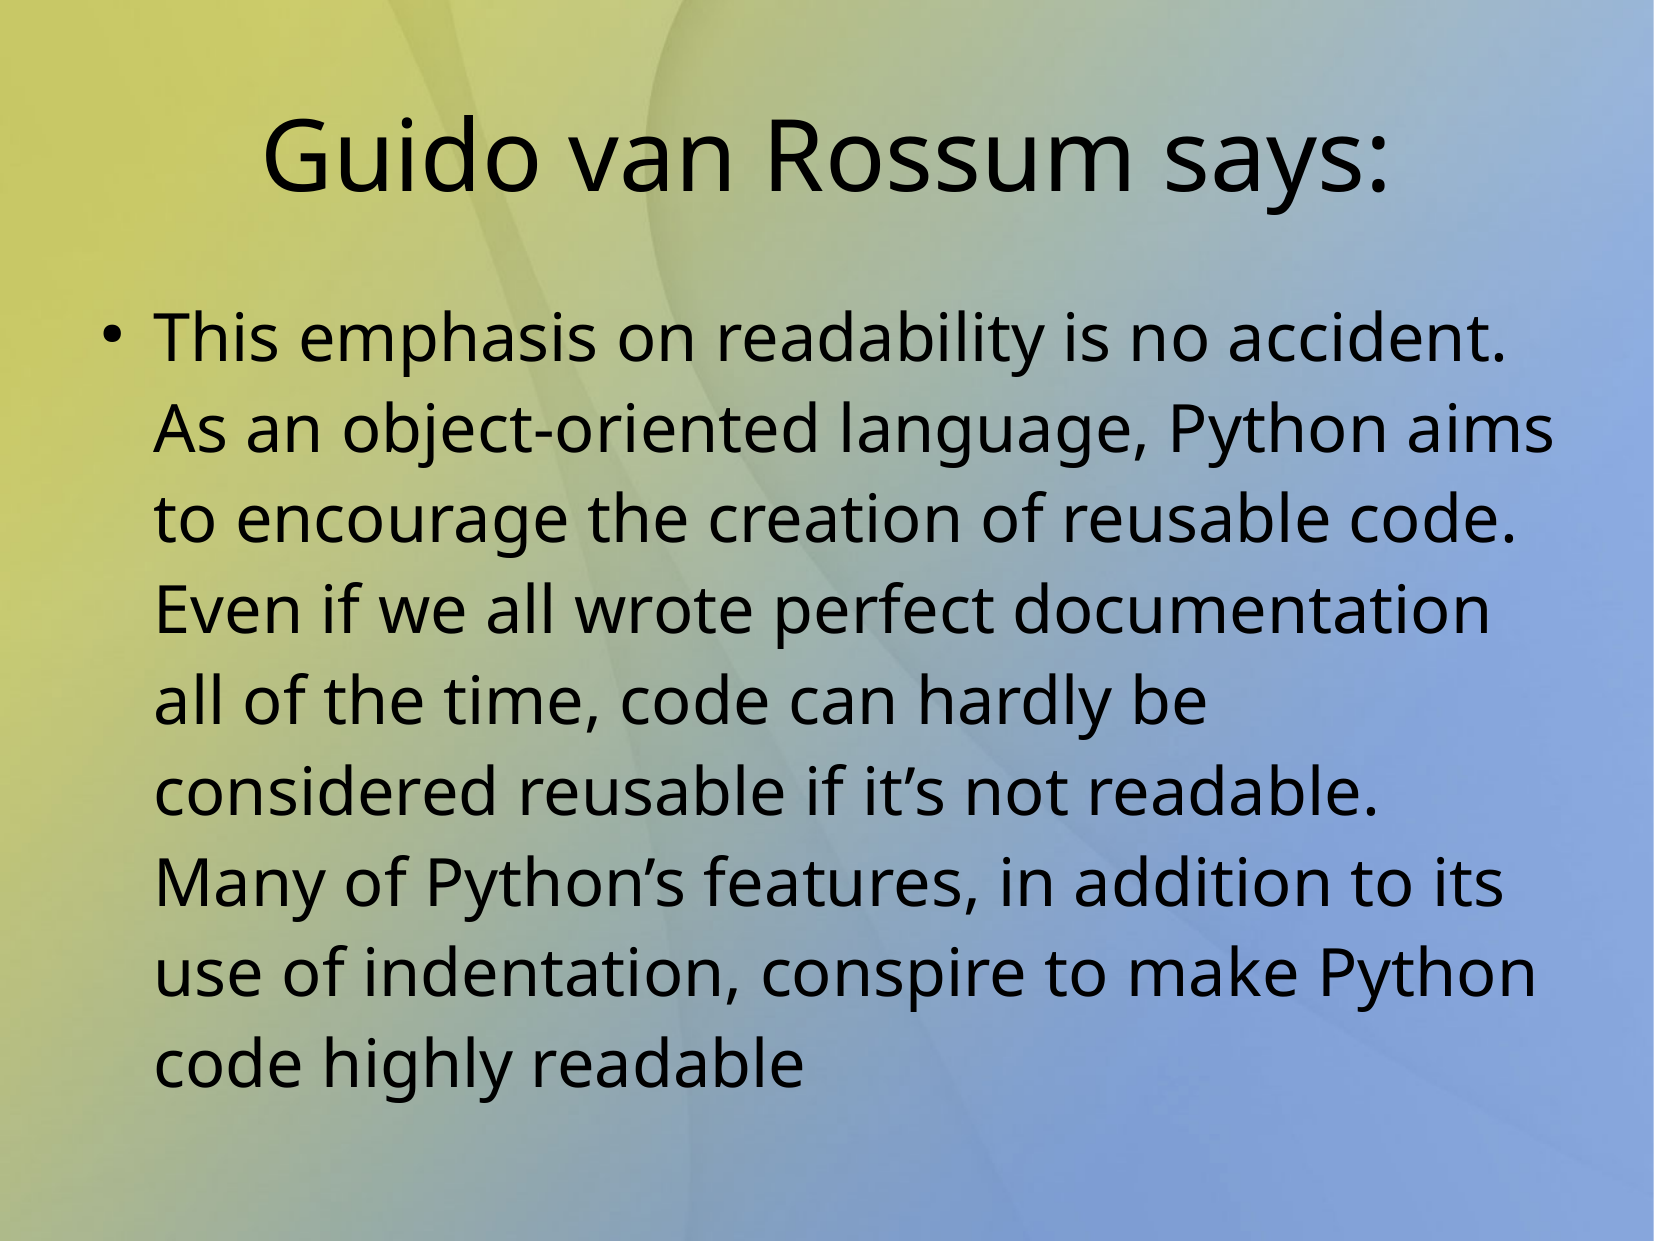

# Guido van Rossum says:
This emphasis on readability is no accident. As an object-oriented language, Python aims to encourage the creation of reusable code. Even if we all wrote perfect documentation all of the time, code can hardly be considered reusable if it’s not readable. Many of Python’s features, in addition to its use of indentation, conspire to make Python code highly readable